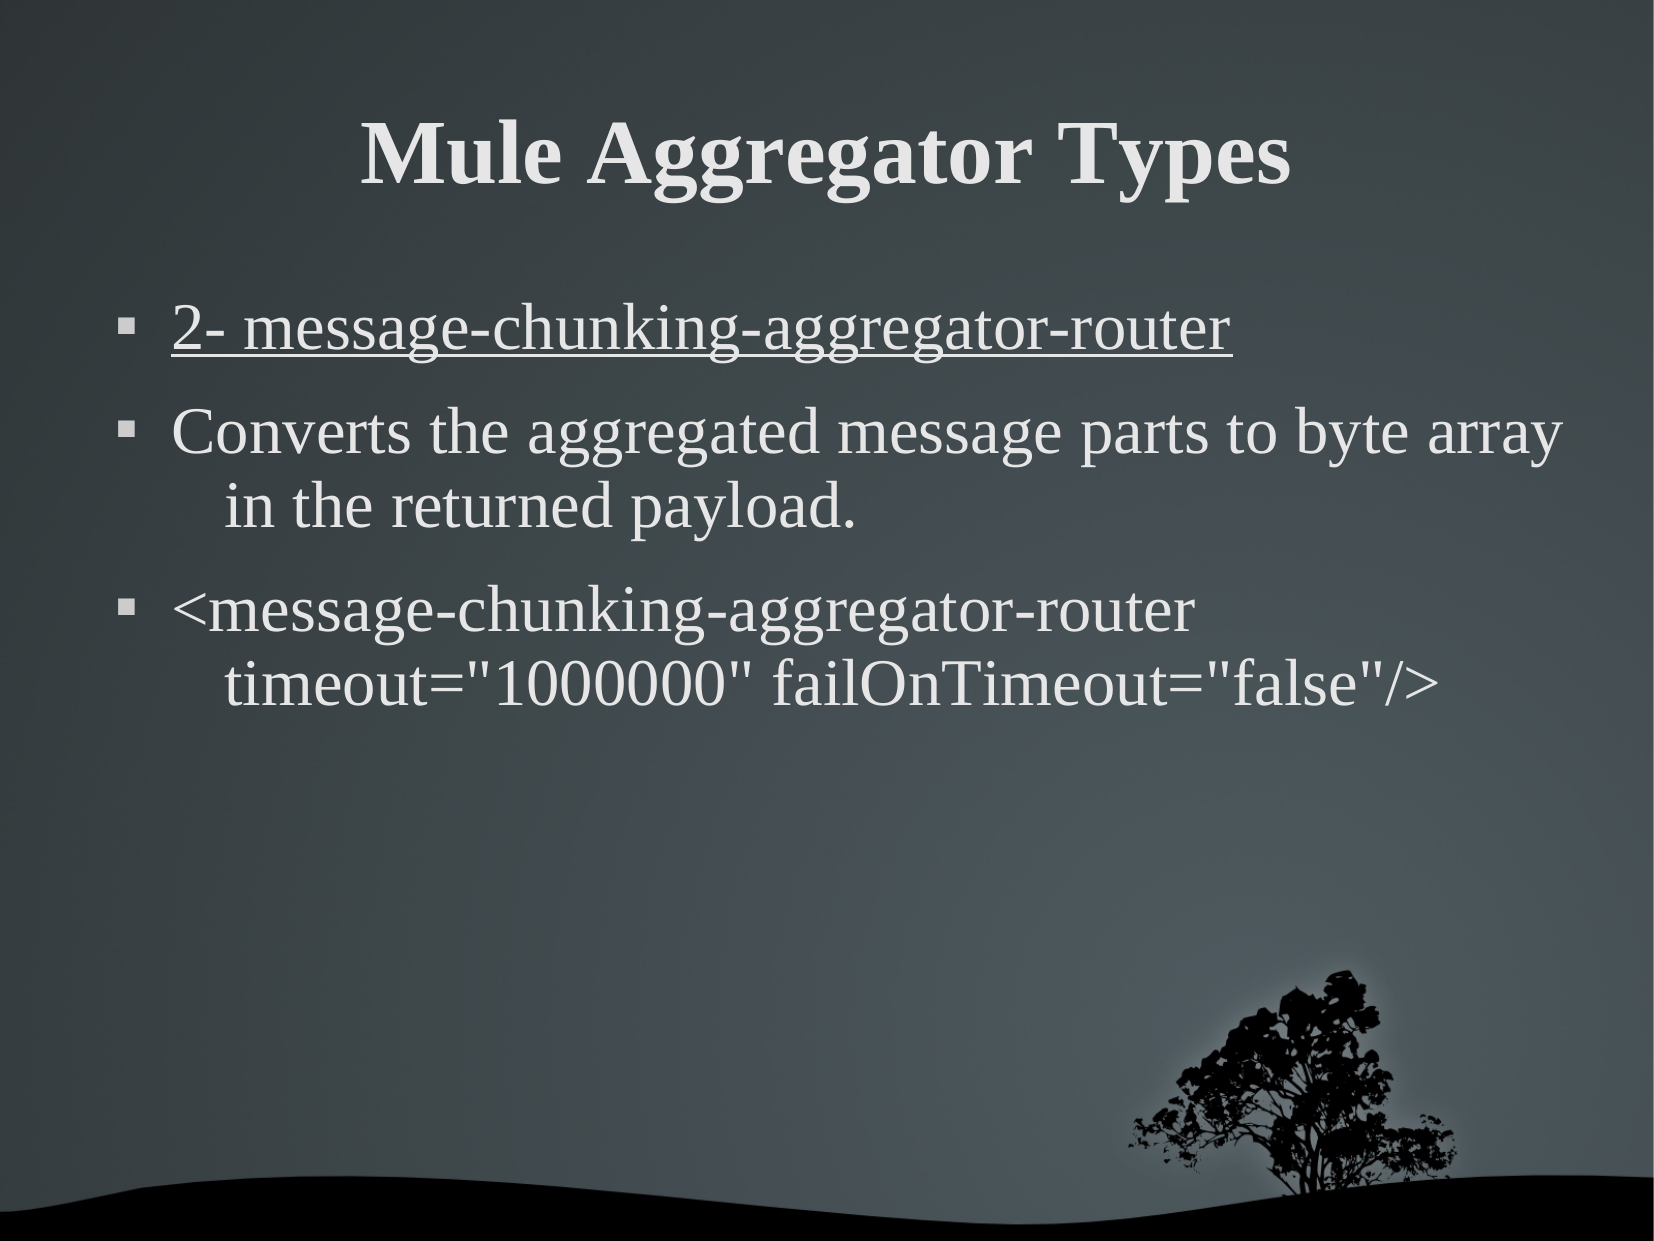

# Mule Aggregator Types
2- message-chunking-aggregator-router
Converts the aggregated message parts to byte array in the returned payload.
<message-chunking-aggregator-router timeout="1000000" failOnTimeout="false"/>